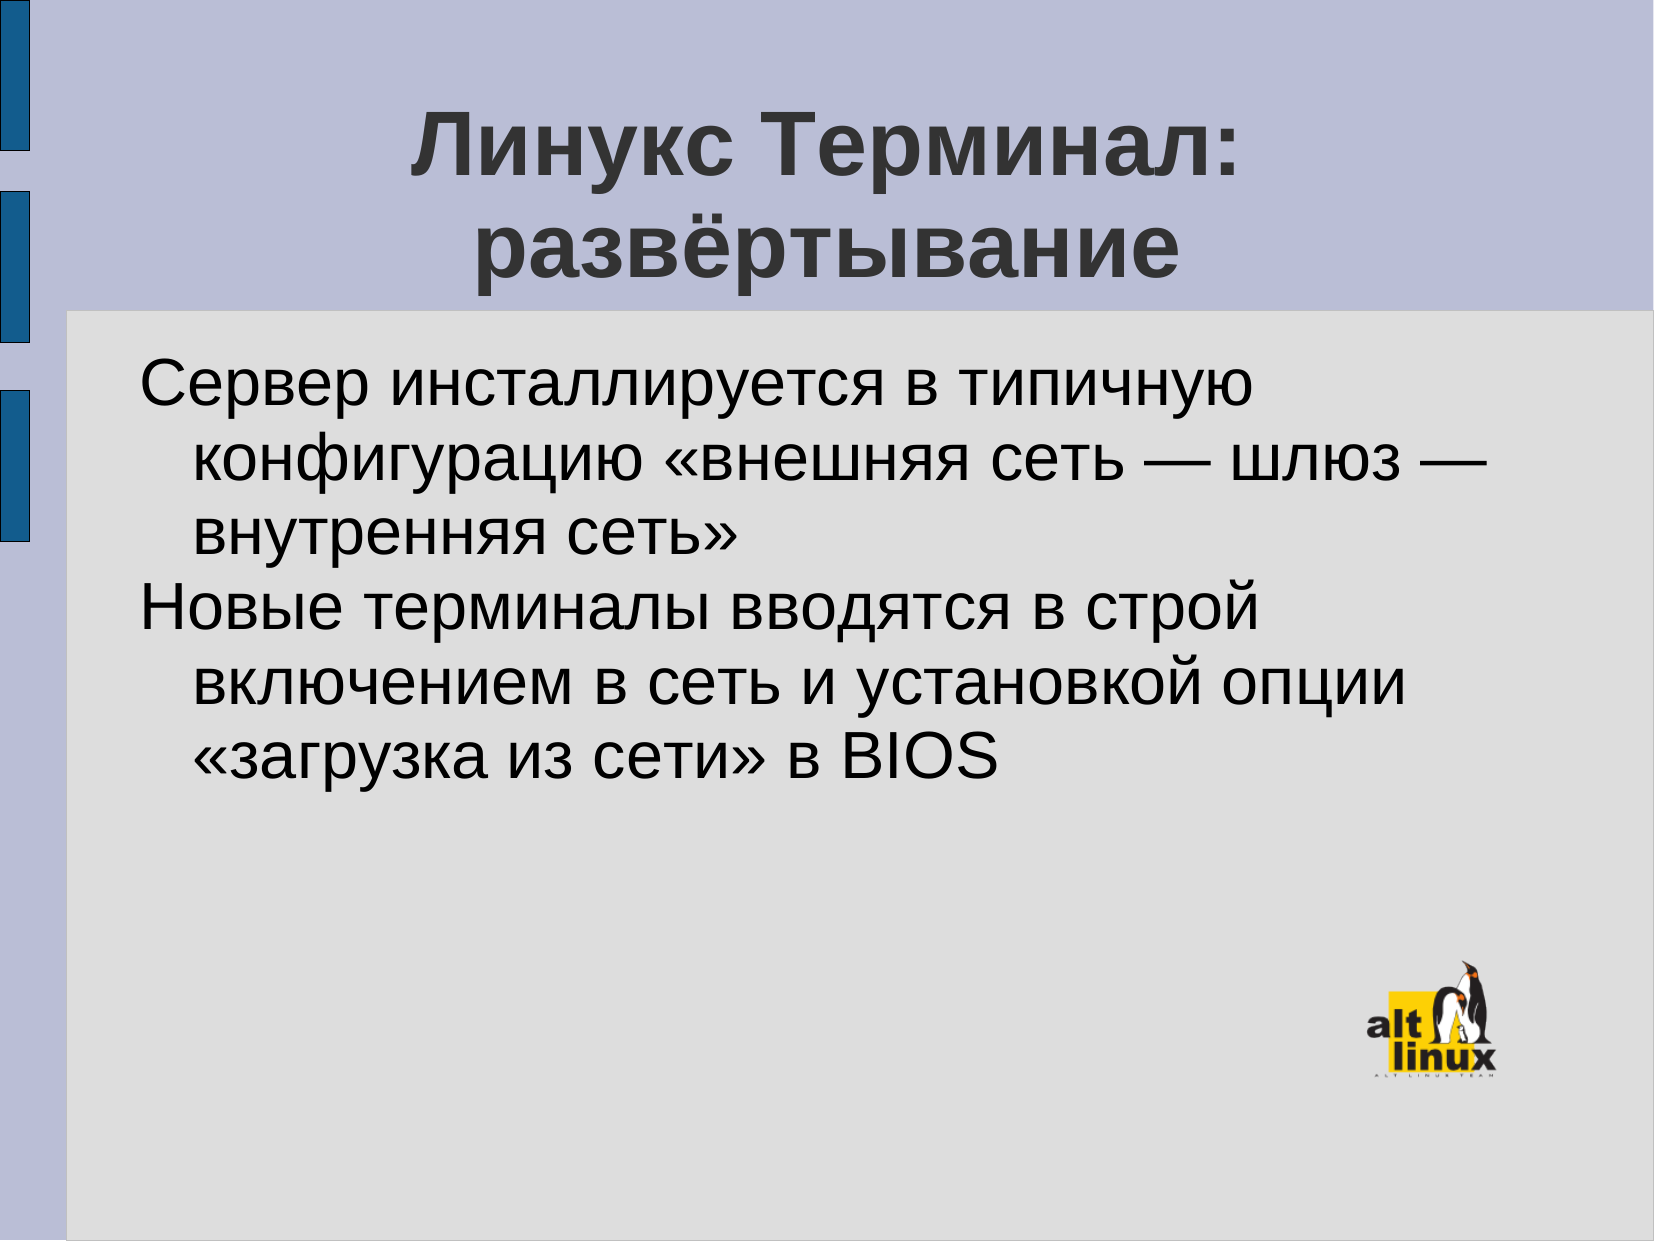

# Линукс Терминал: развёртывание
Сервер инсталлируется в типичную конфигурацию «внешняя сеть — шлюз — внутренняя сеть»
Новые терминалы вводятся в строй включением в сеть и установкой опции «загрузка из сети» в BIOS